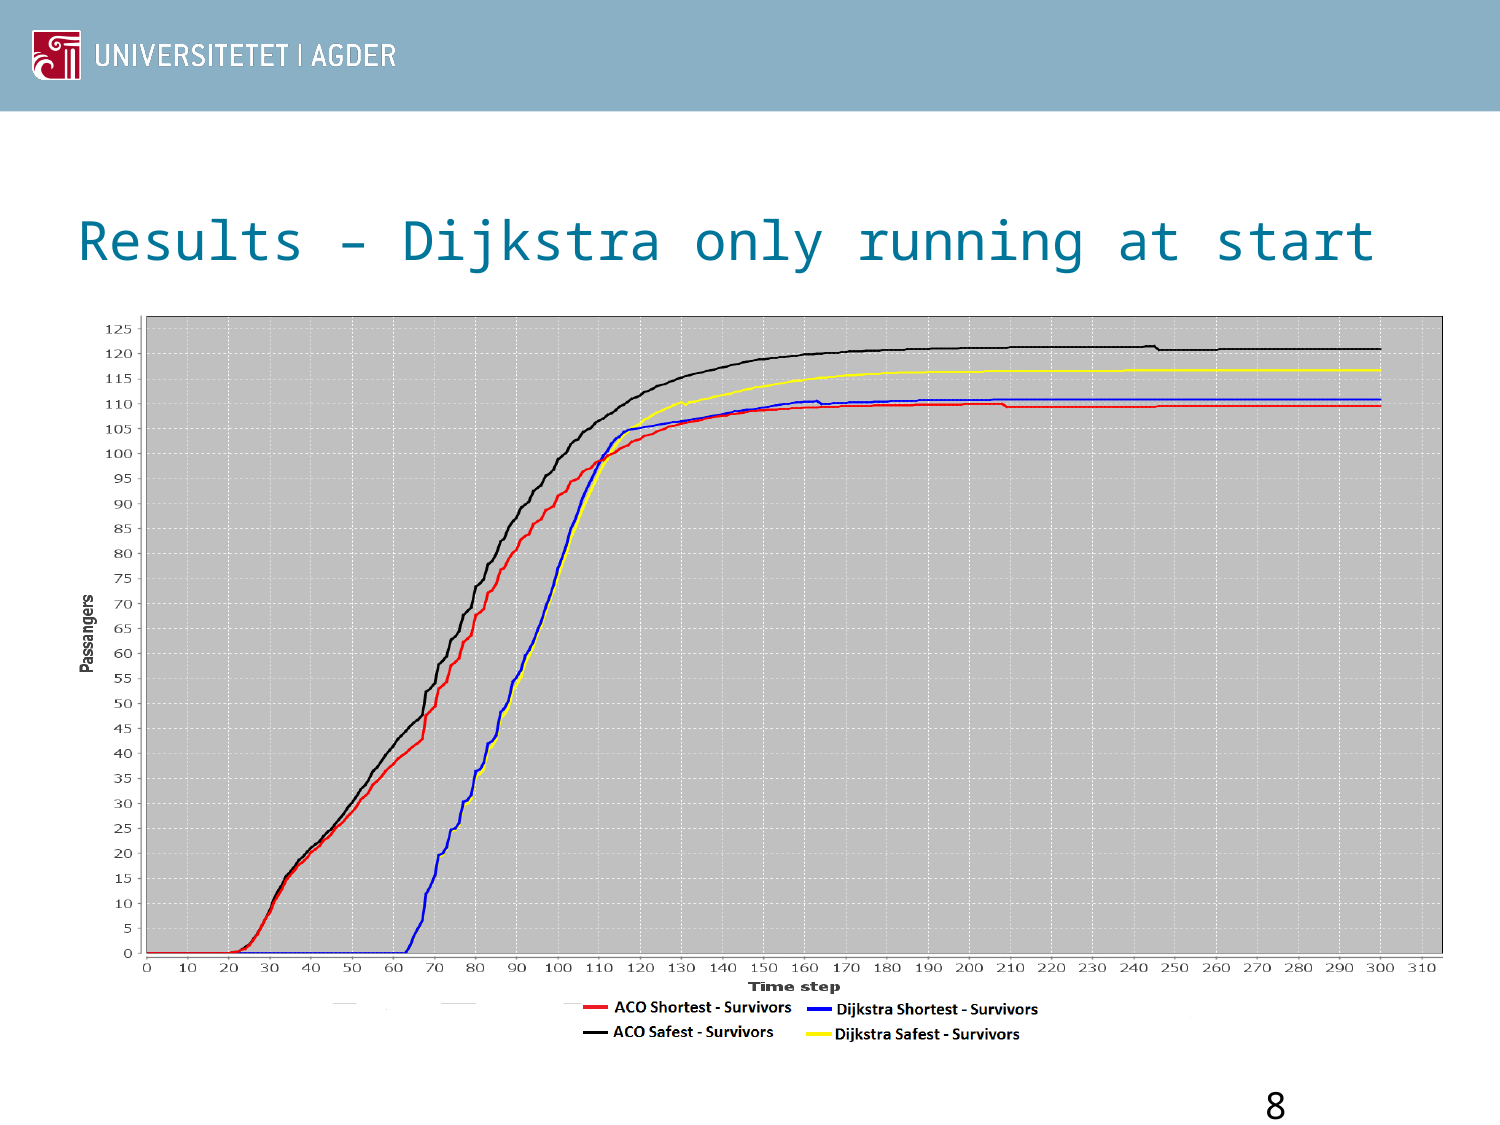

# Results – Dijkstra only running at start
8